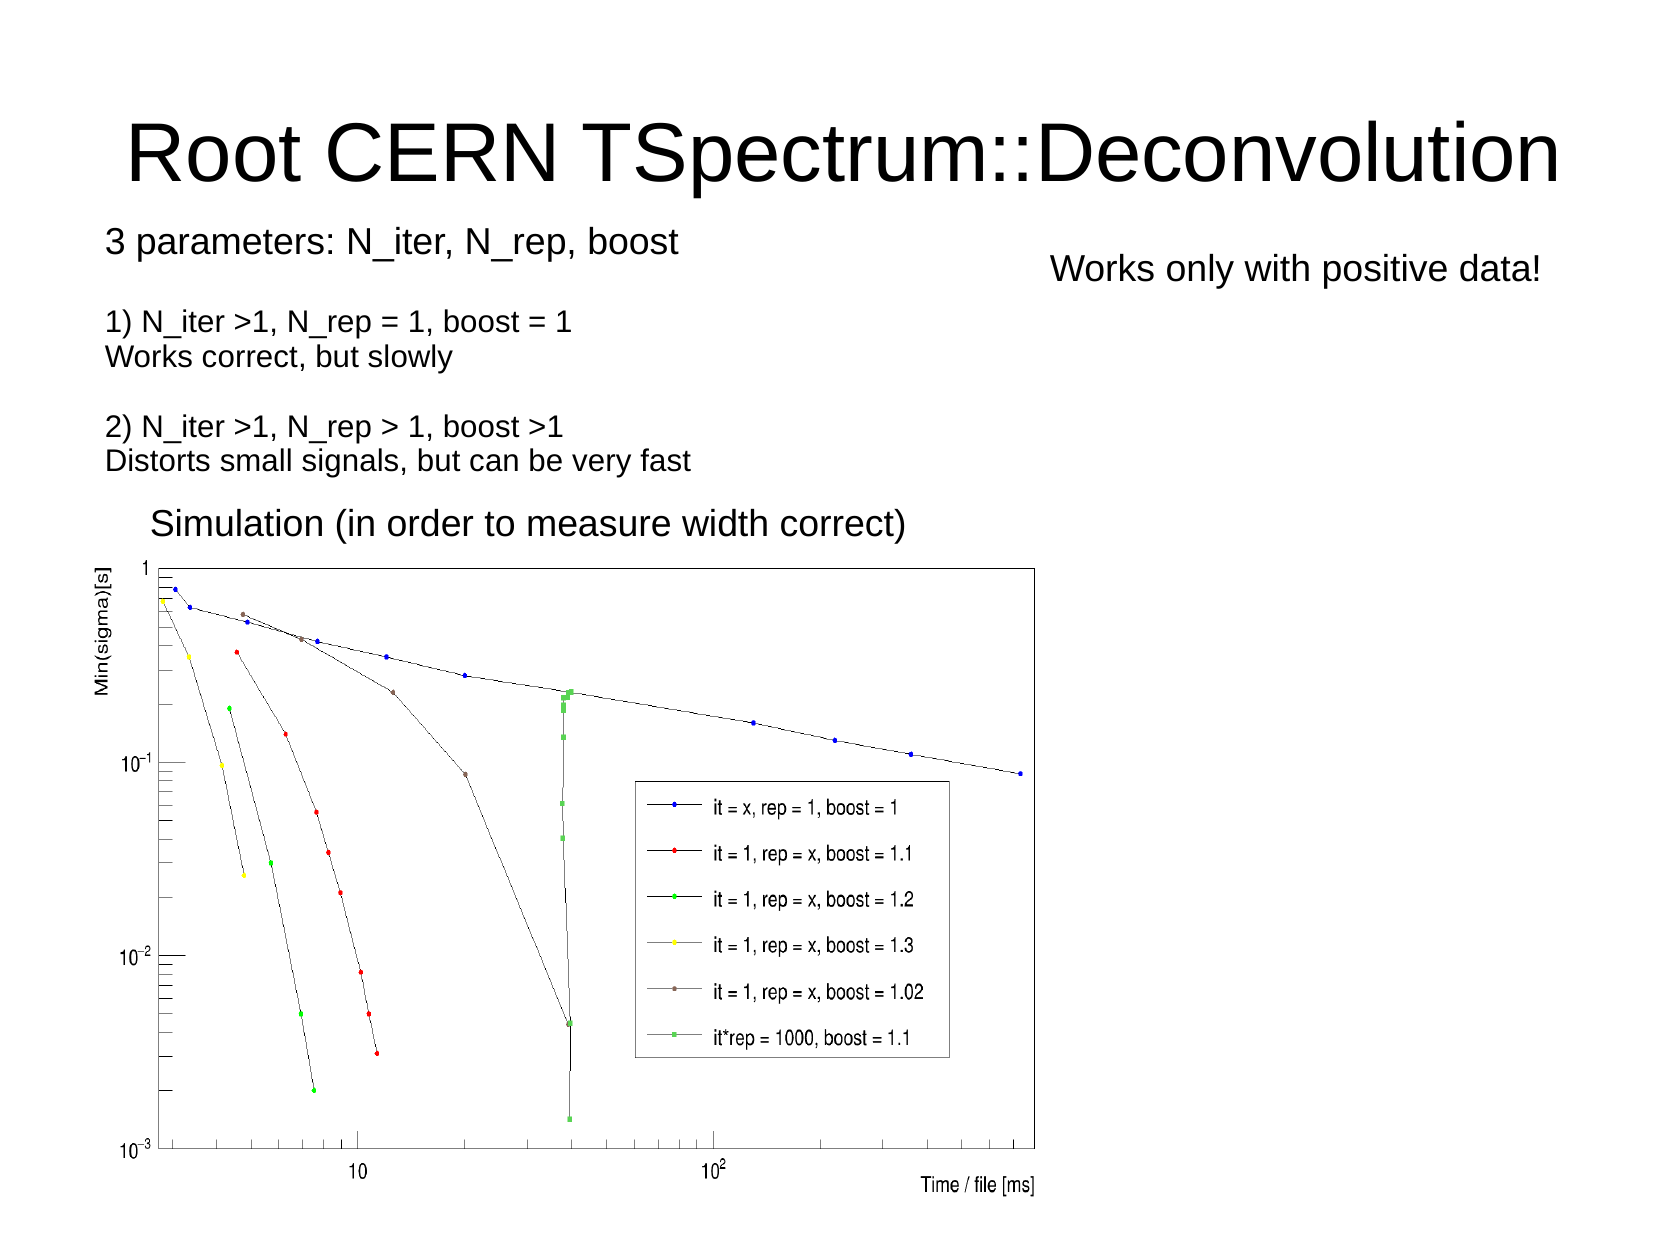

# Root CERN TSpectrum::Deconvolution
3 parameters: N_iter, N_rep, boost
1) N_iter >1, N_rep = 1, boost = 1
Works correct, but slowly
2) N_iter >1, N_rep > 1, boost >1
Distorts small signals, but can be very fast
Works only with positive data!
Simulation (in order to measure width correct)